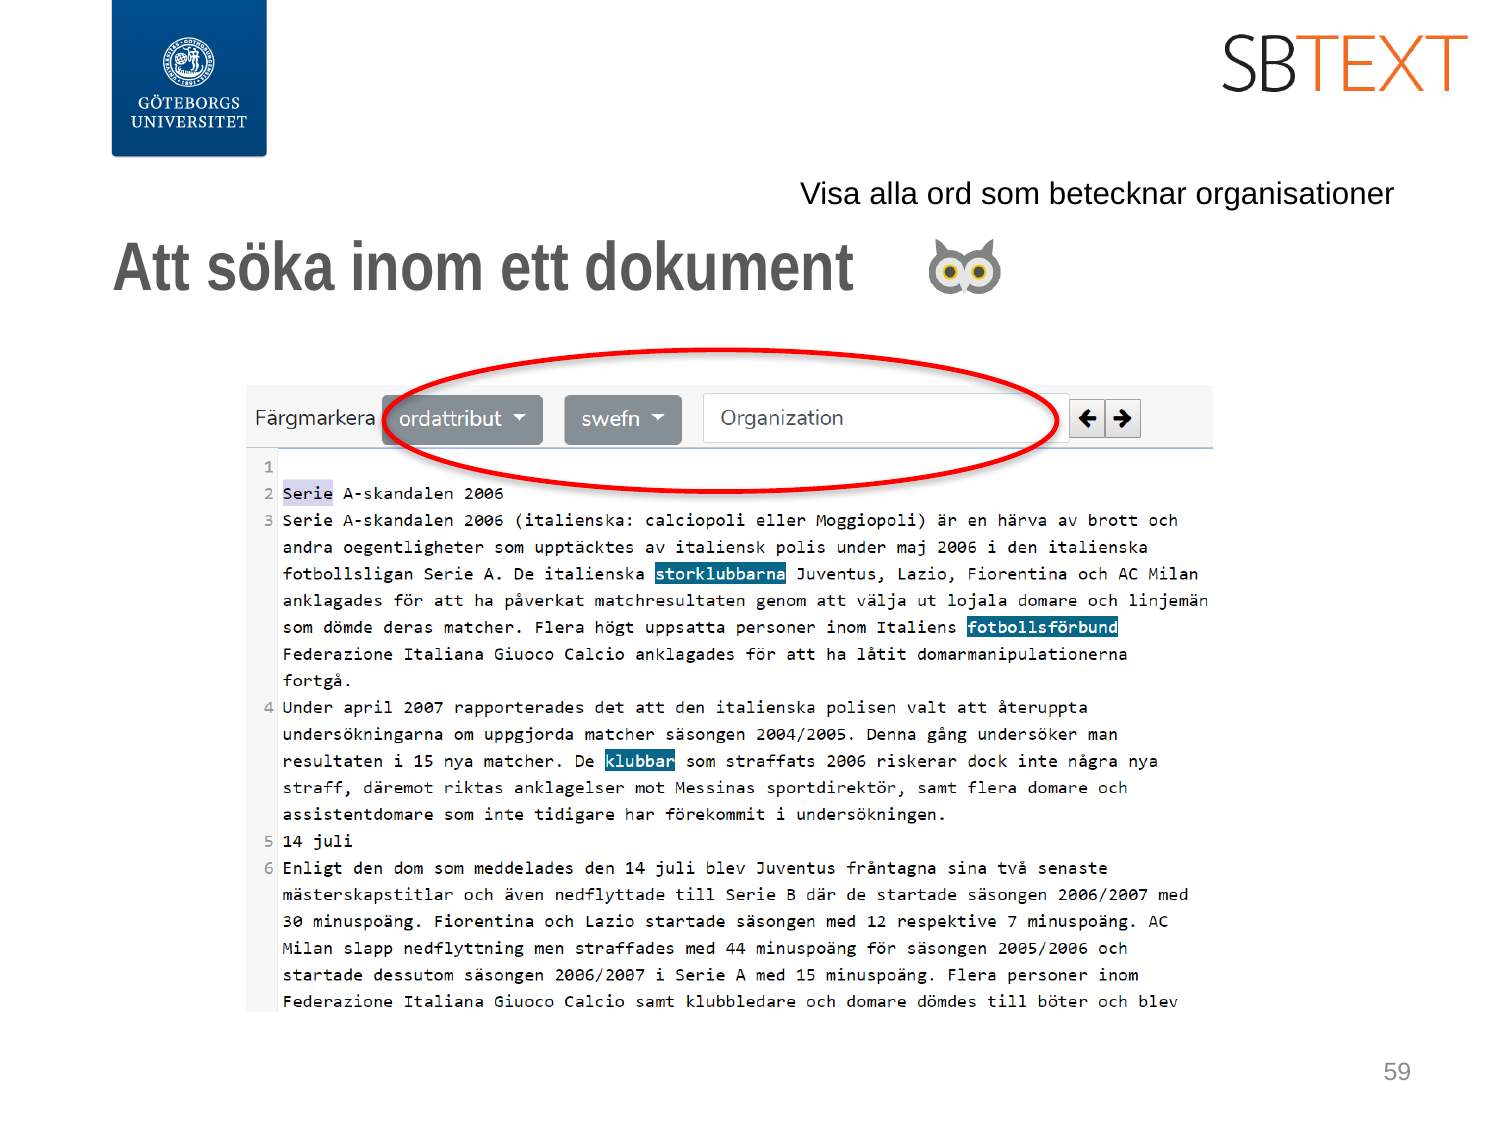

Visa alla ord som betecknar organisationer
# Att söka inom ett dokument